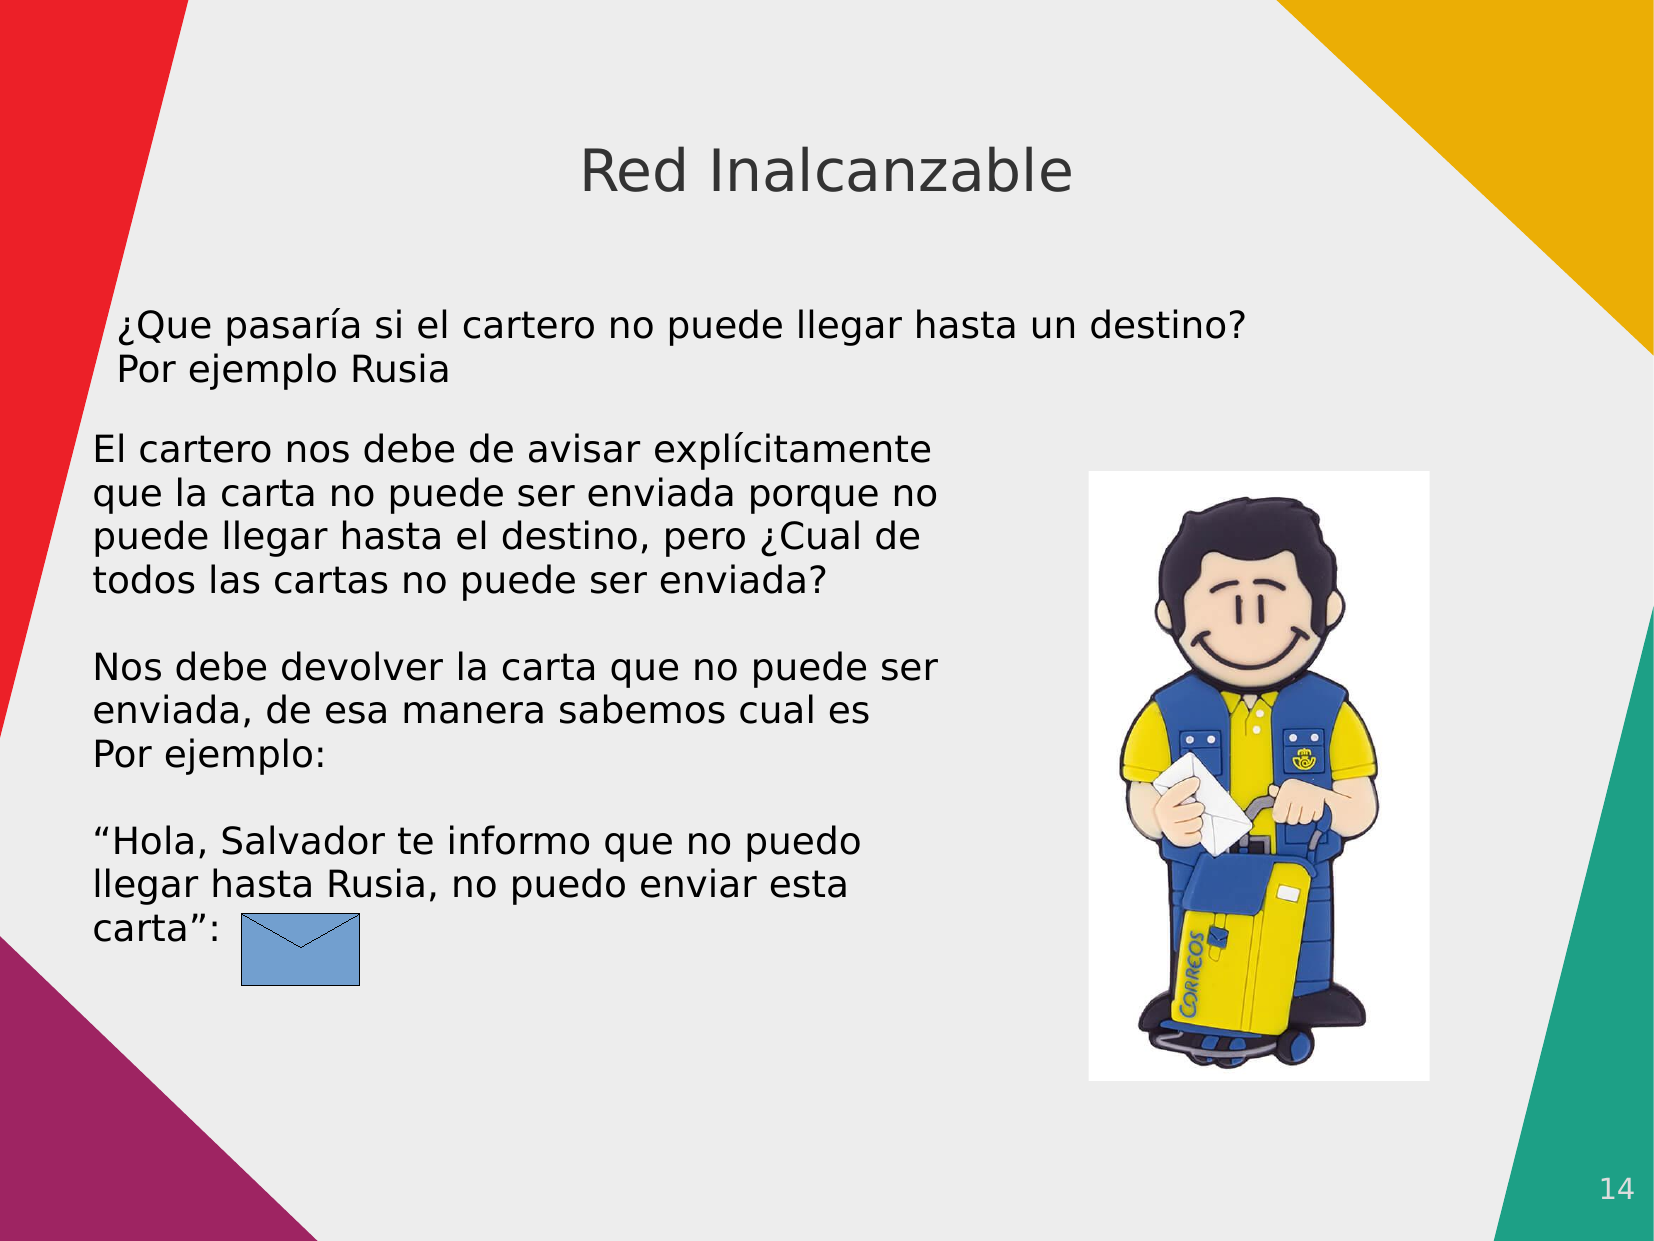

# Red Inalcanzable
¿Que pasaría si el cartero no puede llegar hasta un destino?
Por ejemplo Rusia
El cartero nos debe de avisar explícitamente que la carta no puede ser enviada porque no puede llegar hasta el destino, pero ¿Cual de todos las cartas no puede ser enviada?
Nos debe devolver la carta que no puede ser enviada, de esa manera sabemos cual es
Por ejemplo:
“Hola, Salvador te informo que no puedo llegar hasta Rusia, no puedo enviar esta carta”:
14